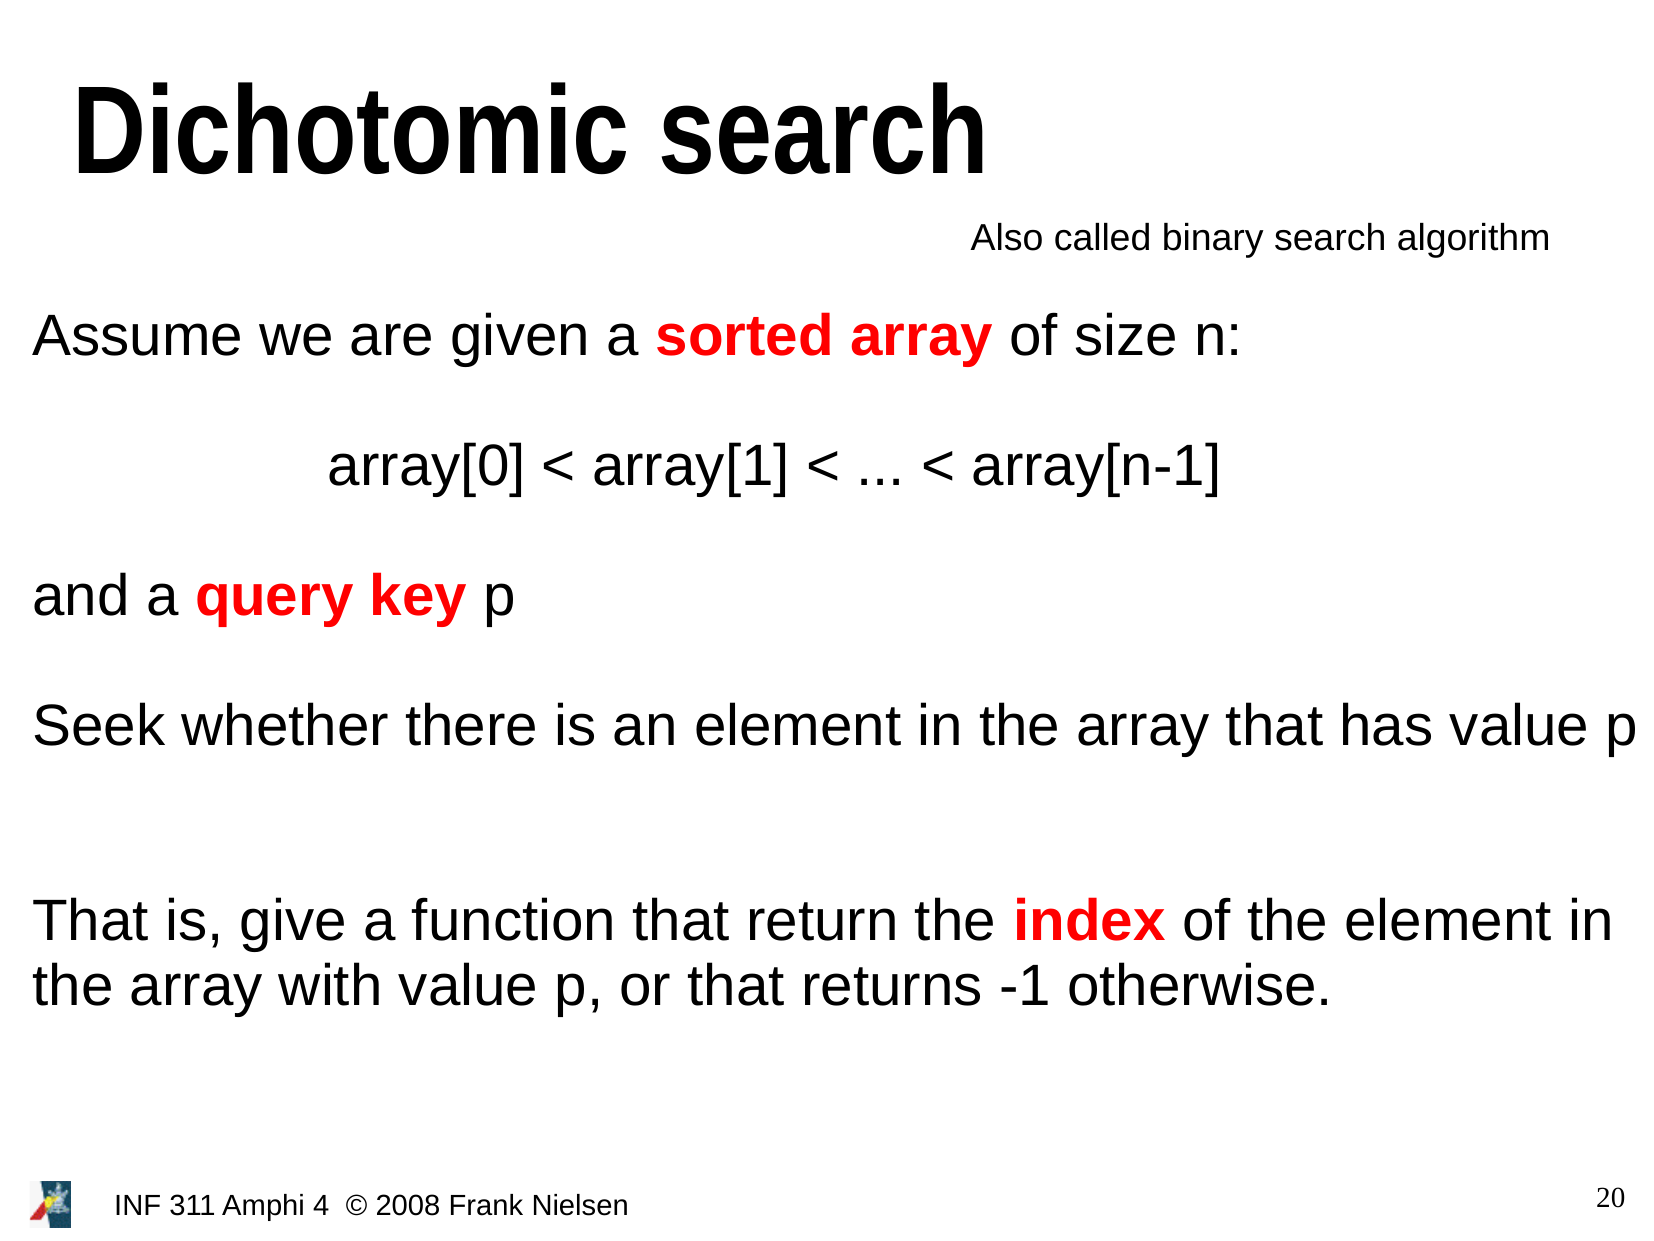

Dichotomic search
Also called binary search algorithm
Assume we are given a sorted array of size n:
				array[0] < array[1] < ... < array[n-1]
and a query key p
Seek whether there is an element in the array that has value p
That is, give a function that return the index of the element in
the array with value p, or that returns -1 otherwise.